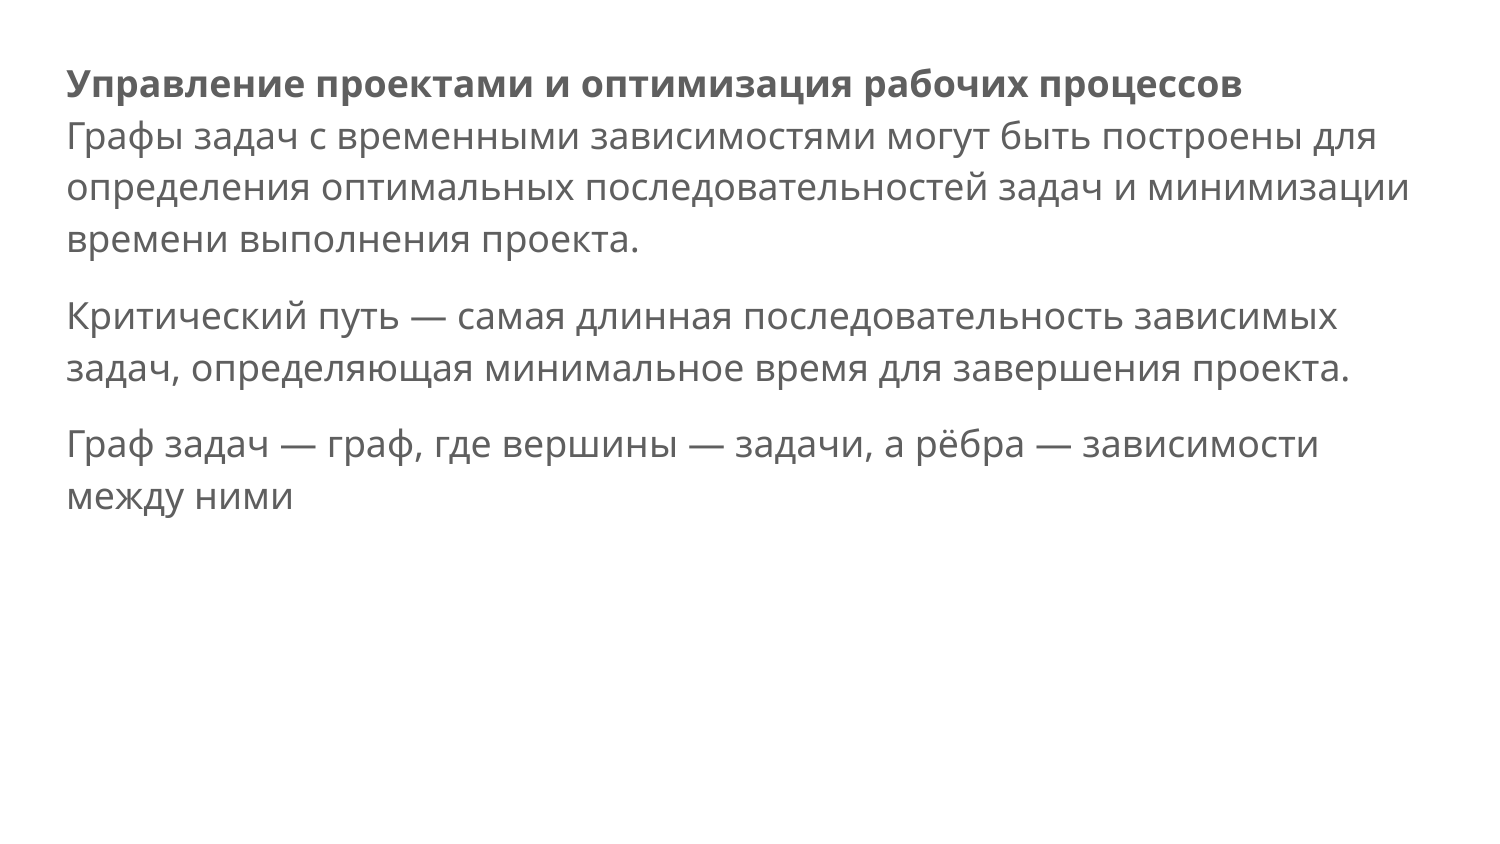

# Управление проектами и оптимизация рабочих процессов Графы задач с временными зависимостями могут быть построены для определения оптимальных последовательностей задач и минимизации времени выполнения проекта.
Критический путь — самая длинная последовательность зависимых задач, определяющая минимальное время для завершения проекта.
Граф задач — граф, где вершины — задачи, а рёбра — зависимости между ними